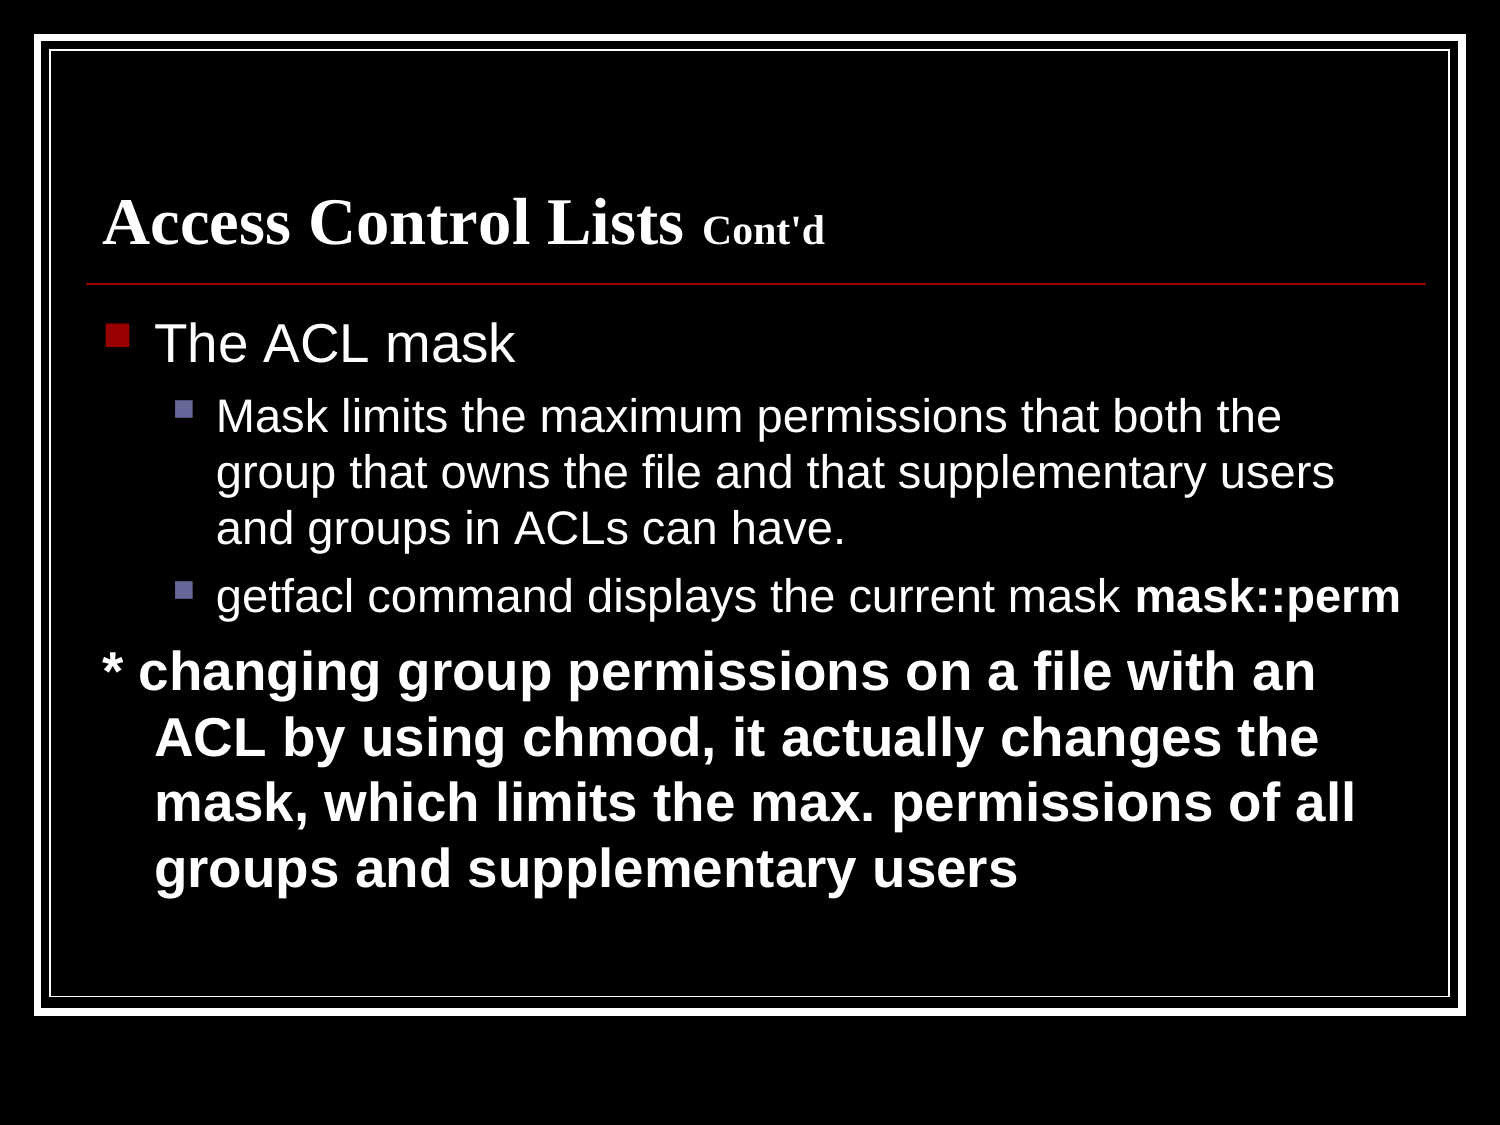

# Access Control Lists Cont'd
The ACL mask
Mask limits the maximum permissions that both the group that owns the file and that supplementary users and groups in ACLs can have.
getfacl command displays the current mask mask::perm
* changing group permissions on a file with an ACL by using chmod, it actually changes the mask, which limits the max. permissions of all groups and supplementary users